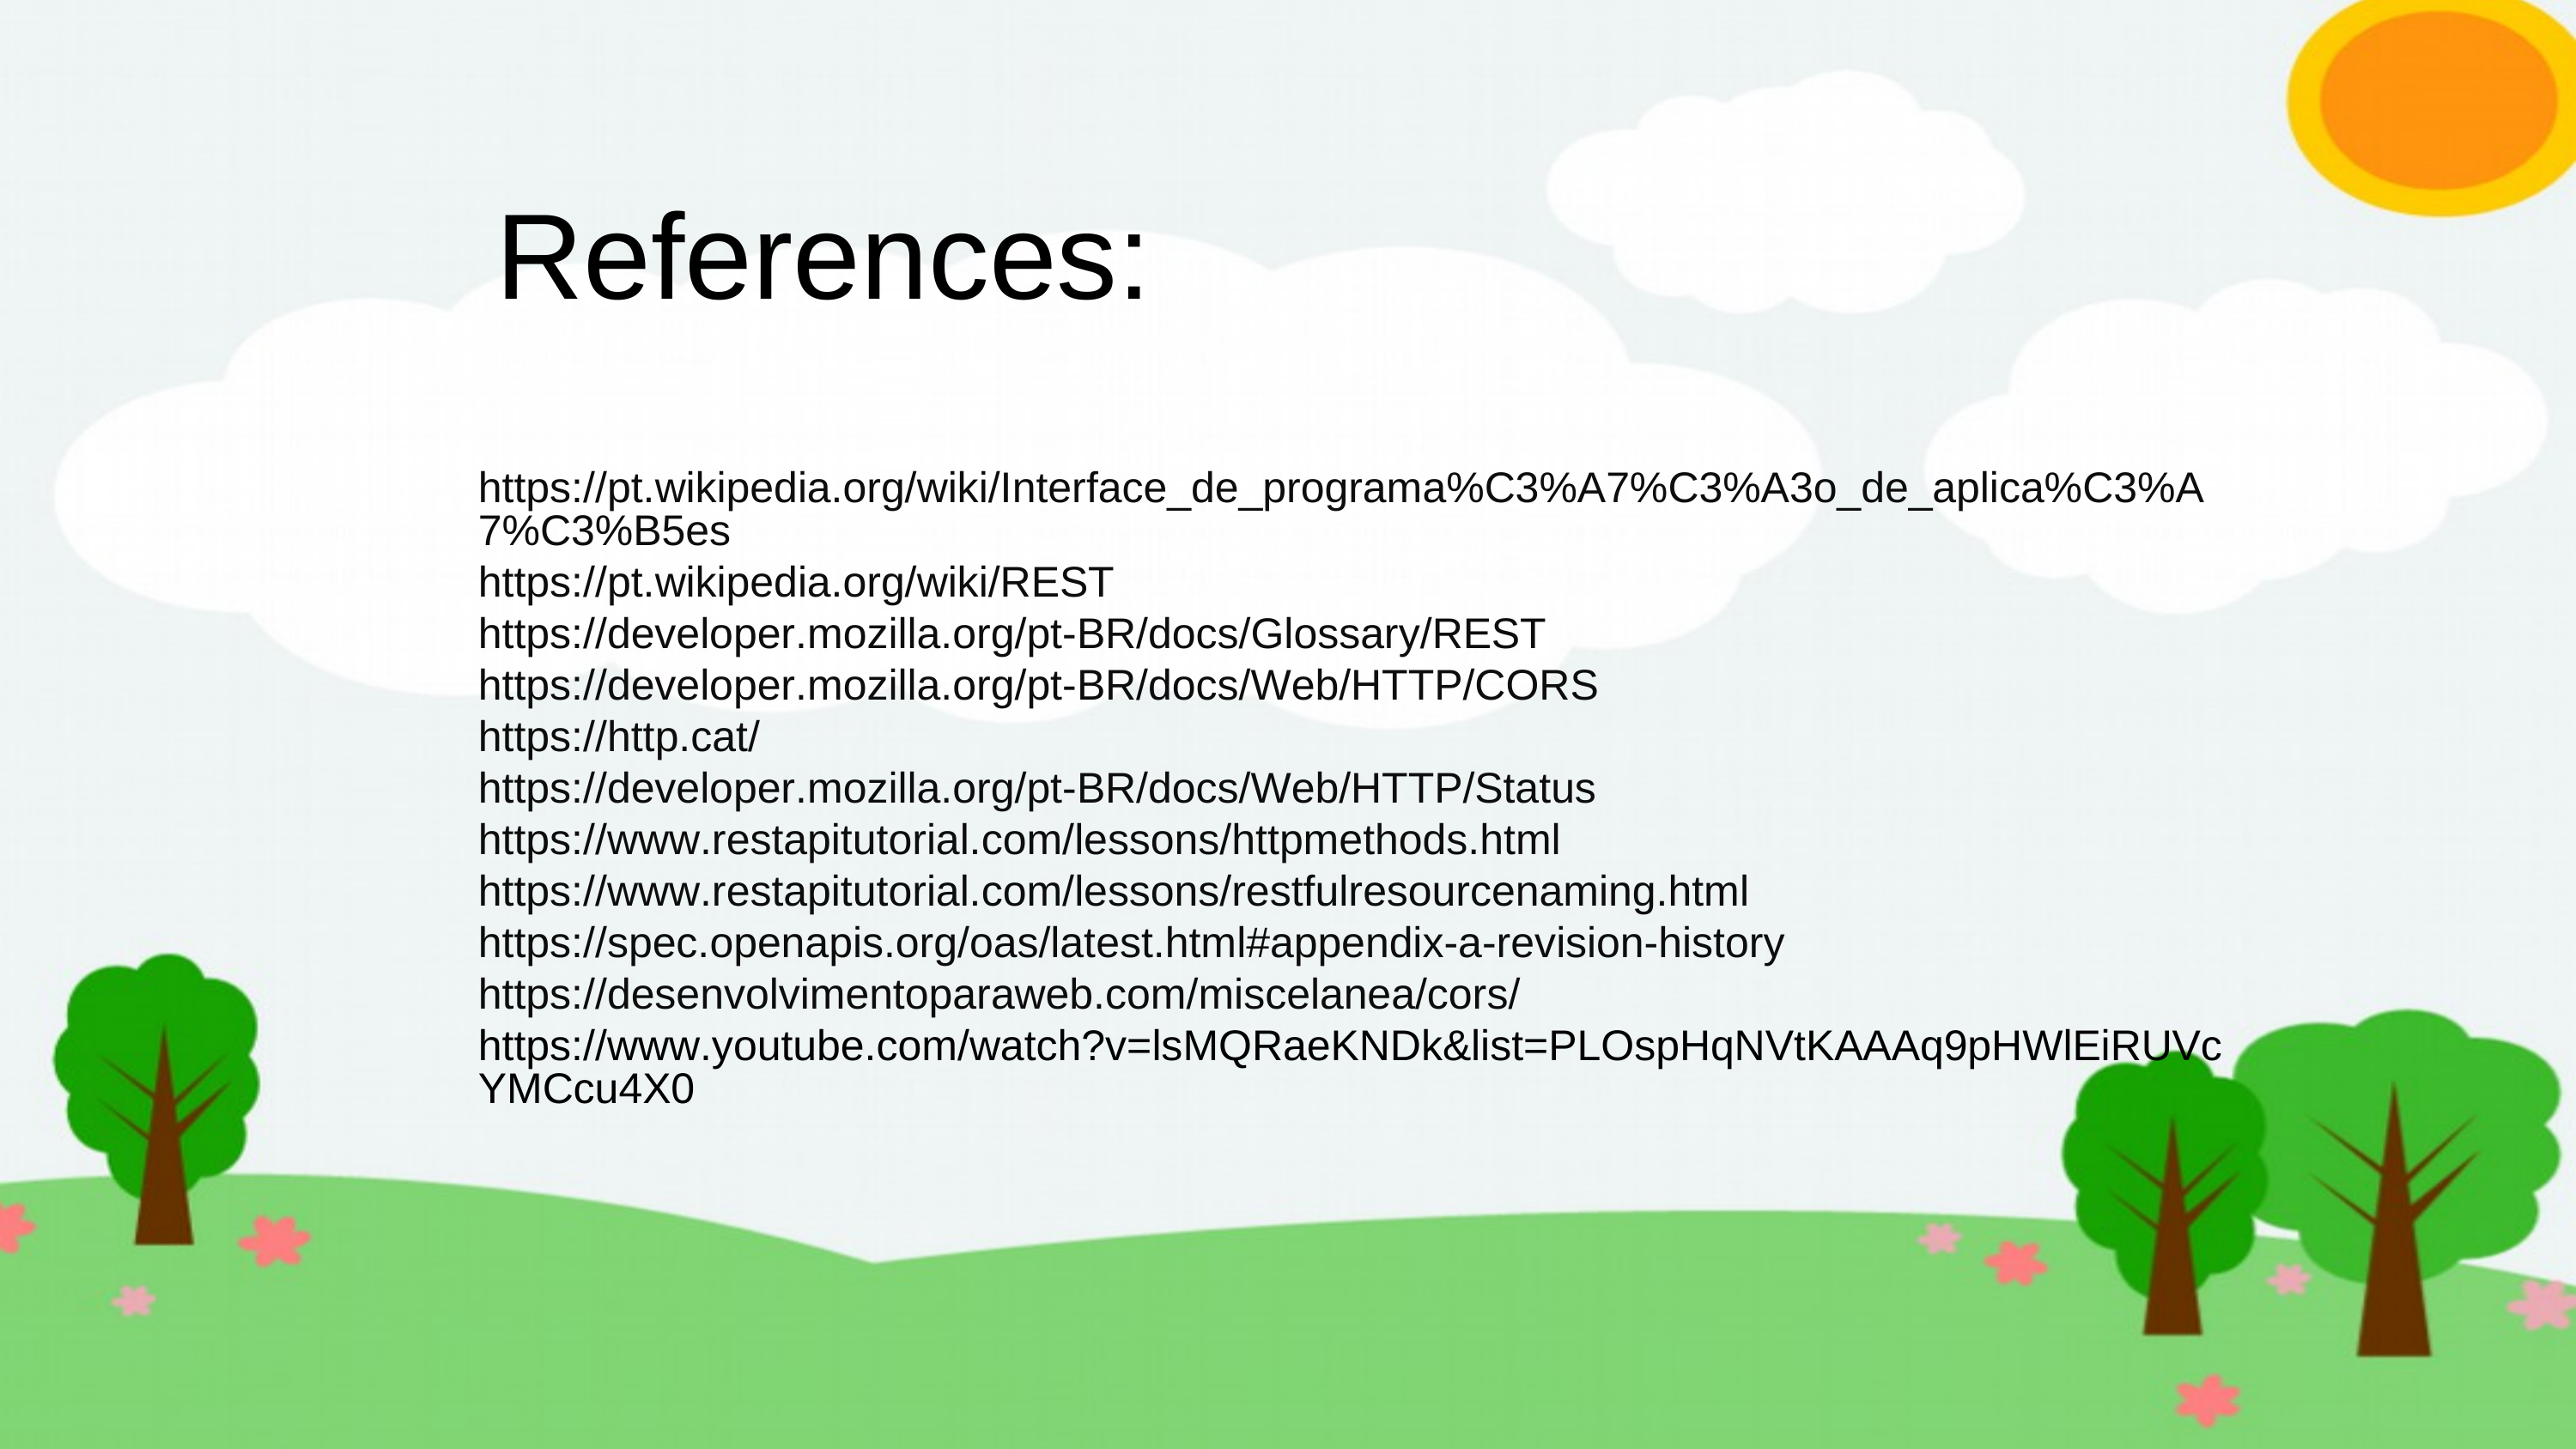

References:
https://pt.wikipedia.org/wiki/Interface_de_programa%C3%A7%C3%A3o_de_aplica%C3%A7%C3%B5es
https://pt.wikipedia.org/wiki/REST
https://developer.mozilla.org/pt-BR/docs/Glossary/REST
https://developer.mozilla.org/pt-BR/docs/Web/HTTP/CORS
https://http.cat/
https://developer.mozilla.org/pt-BR/docs/Web/HTTP/Status
https://www.restapitutorial.com/lessons/httpmethods.html
https://www.restapitutorial.com/lessons/restfulresourcenaming.html
https://spec.openapis.org/oas/latest.html#appendix-a-revision-history
https://desenvolvimentoparaweb.com/miscelanea/cors/
https://www.youtube.com/watch?v=lsMQRaeKNDk&list=PLOspHqNVtKAAAq9pHWlEiRUVcYMCcu4X0